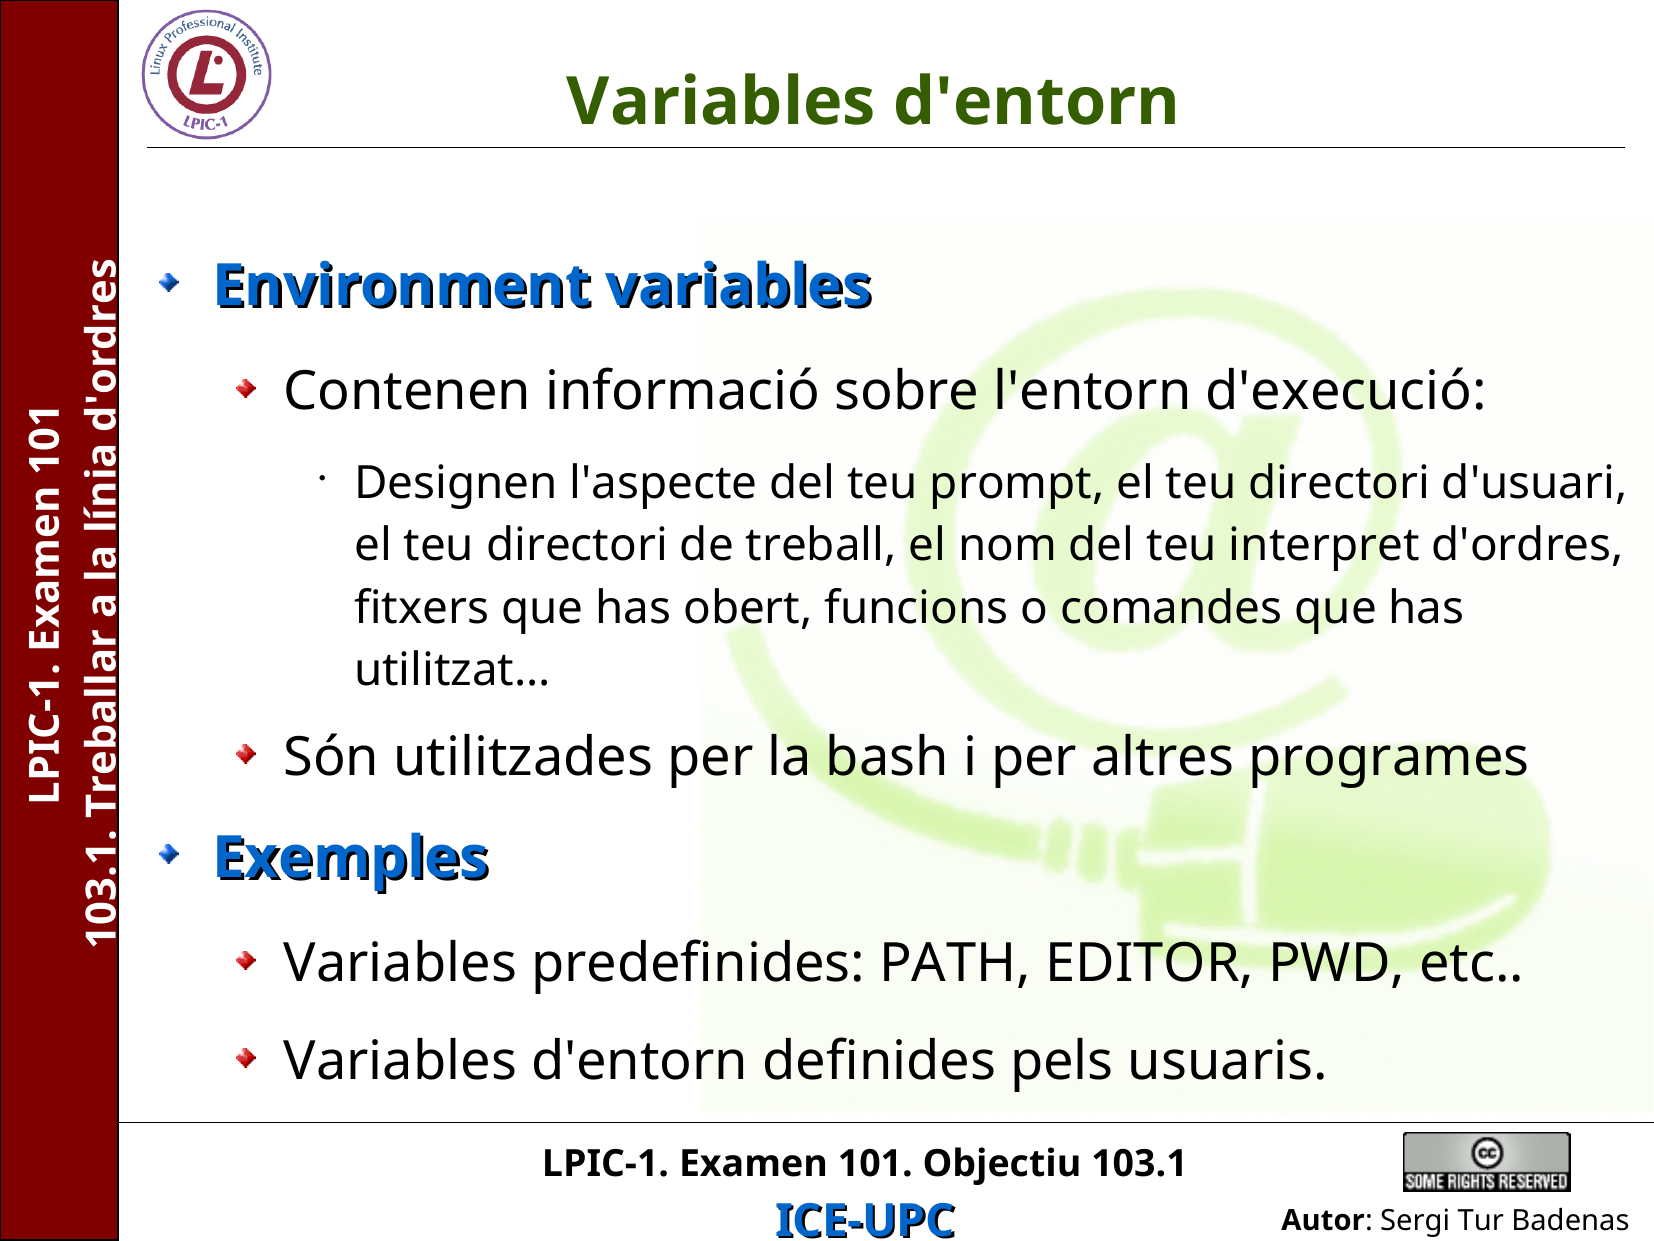

# Variables d'entorn
Environment variables
Contenen informació sobre l'entorn d'execució:
Designen l'aspecte del teu prompt, el teu directori d'usuari, el teu directori de treball, el nom del teu interpret d'ordres, fitxers que has obert, funcions o comandes que has utilitzat...
Són utilitzades per la bash i per altres programes
Exemples
Variables predefinides: PATH, EDITOR, PWD, etc..
Variables d'entorn definides pels usuaris.